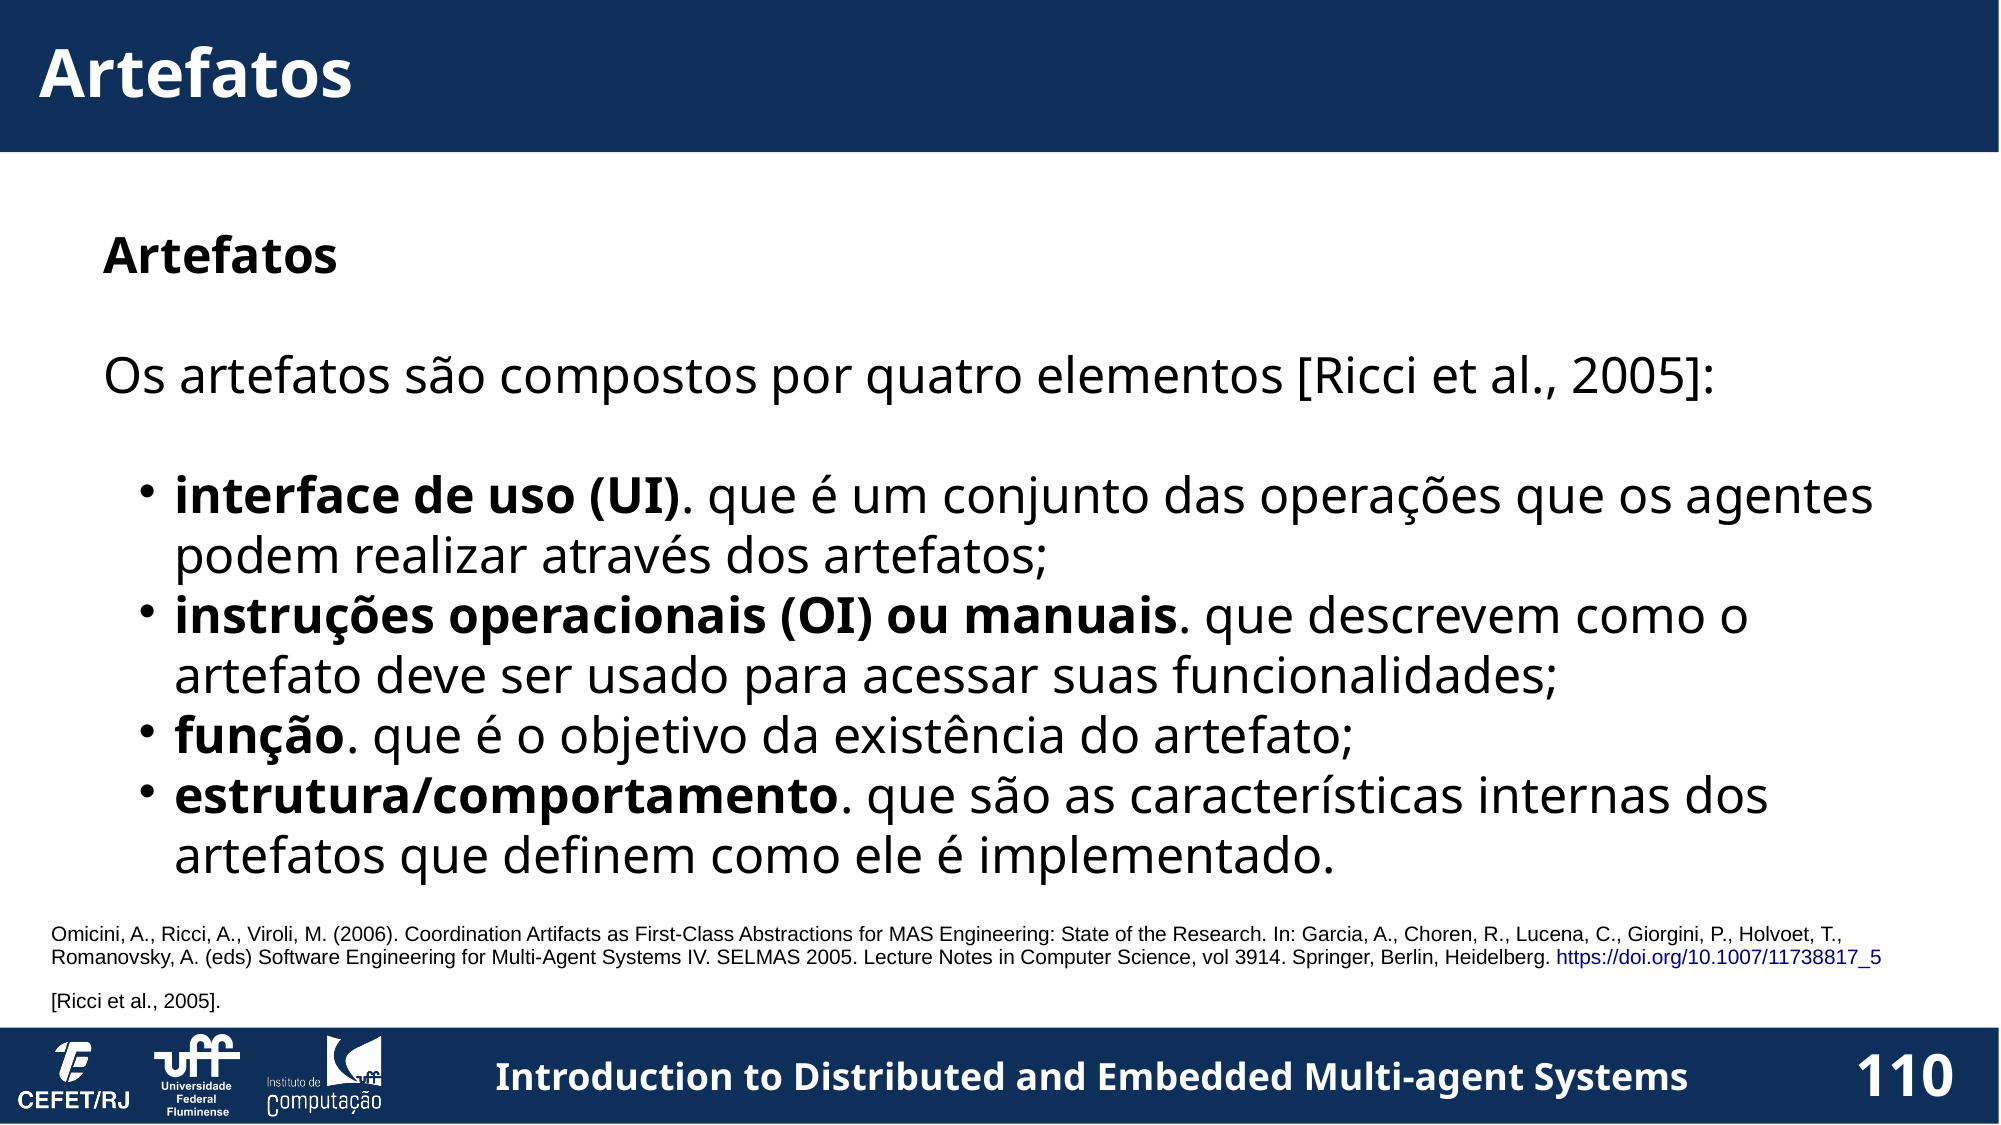

Artefatos
Artefatos
Os artefatos são compostos por quatro elementos [Ricci et al., 2005]:
interface de uso (UI). que é um conjunto das operações que os agentes podem realizar através dos artefatos;
instruções operacionais (OI) ou manuais. que descrevem como o artefato deve ser usado para acessar suas funcionalidades;
função. que é o objetivo da existência do artefato;
estrutura/comportamento. que são as características internas dos artefatos que definem como ele é implementado.
Omicini, A., Ricci, A., Viroli, M. (2006). Coordination Artifacts as First-Class Abstractions for MAS Engineering: State of the Research. In: Garcia, A., Choren, R., Lucena, C., Giorgini, P., Holvoet, T., Romanovsky, A. (eds) Software Engineering for Multi-Agent Systems IV. SELMAS 2005. Lecture Notes in Computer Science, vol 3914. Springer, Berlin, Heidelberg. https://doi.org/10.1007/11738817_5
[Ricci et al., 2005].